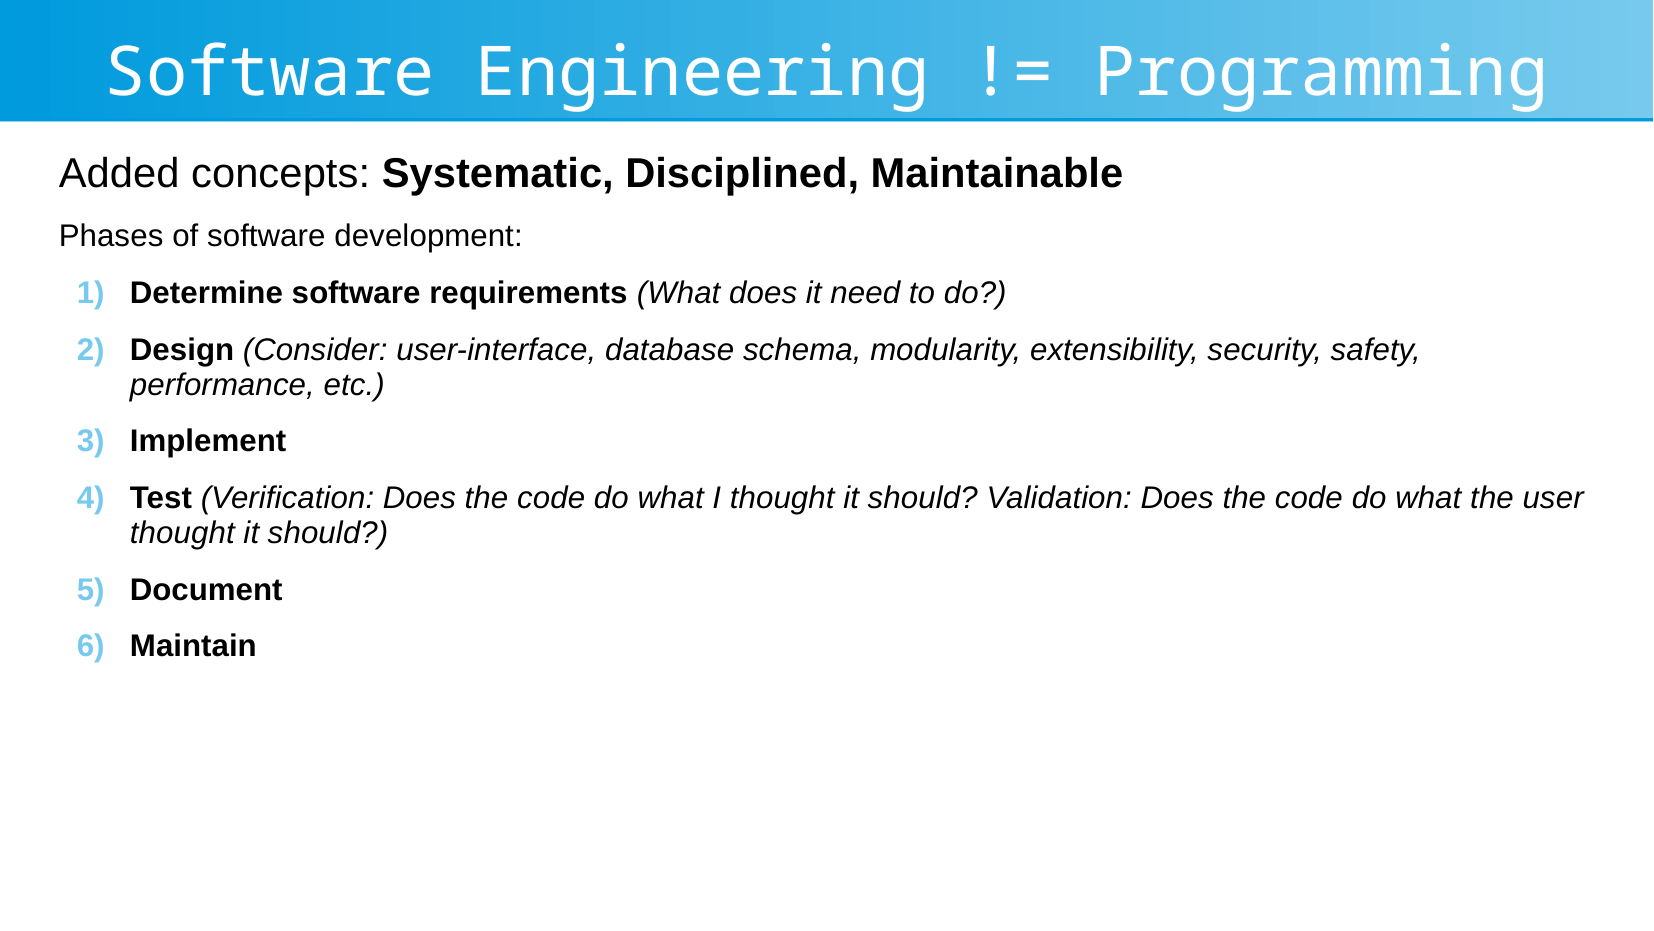

# Software Engineering != Programming
Added concepts: Systematic, Disciplined, Maintainable
Phases of software development:
Determine software requirements (What does it need to do?)
Design (Consider: user-interface, database schema, modularity, extensibility, security, safety, performance, etc.)
Implement
Test (Verification: Does the code do what I thought it should? Validation: Does the code do what the user thought it should?)
Document
Maintain
15